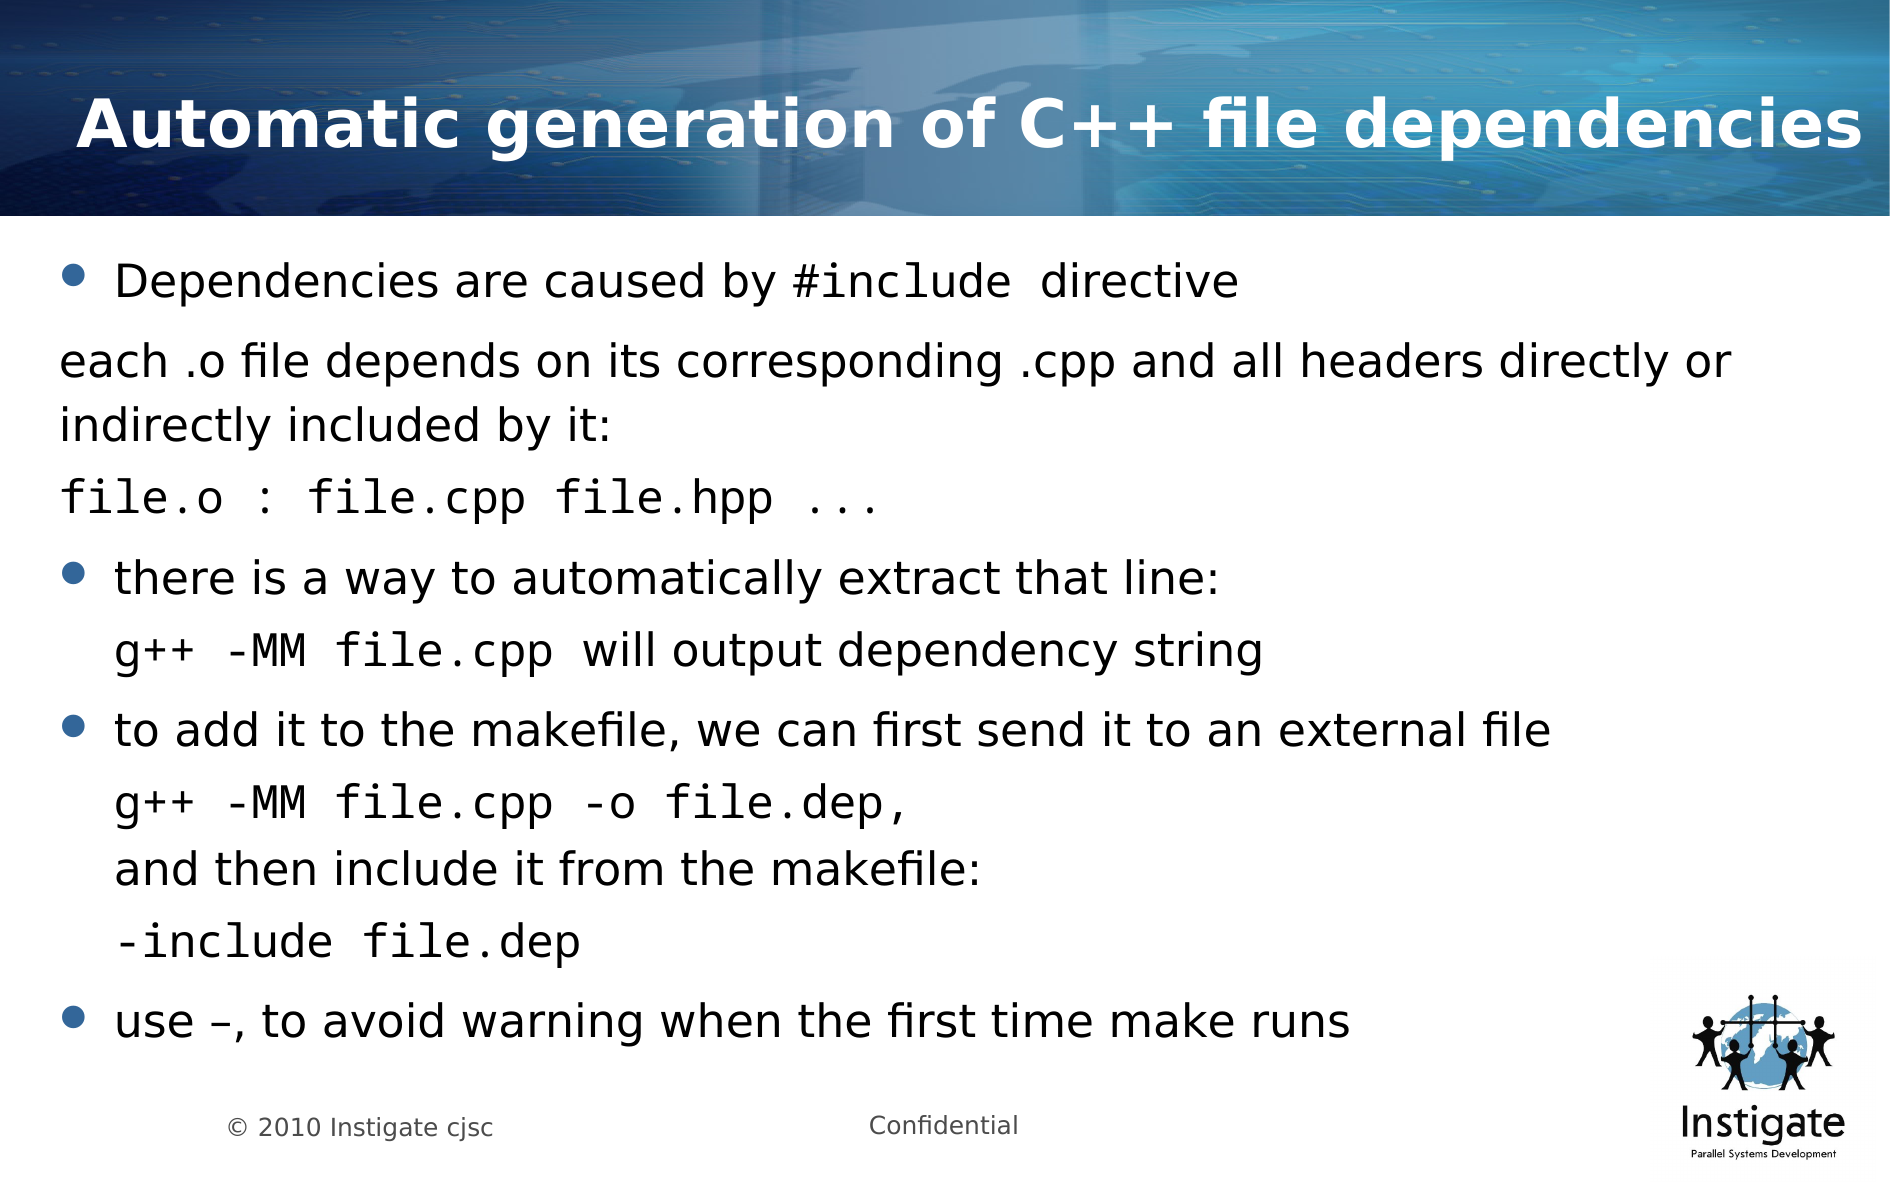

# Automatic generation of C++ file dependencies
Dependencies are caused by #include directive
each .o file depends on its corresponding .cpp and all headers directly or indirectly included by it:
file.o : file.cpp file.hpp ...
there is a way to automatically extract that line:
g++ -MM file.cpp will output dependency string
to add it to the makefile, we can first send it to an external file
g++ -MM file.cpp -o file.dep,
and then include it from the makefile:
-include file.dep
use –, to avoid warning when the first time make runs